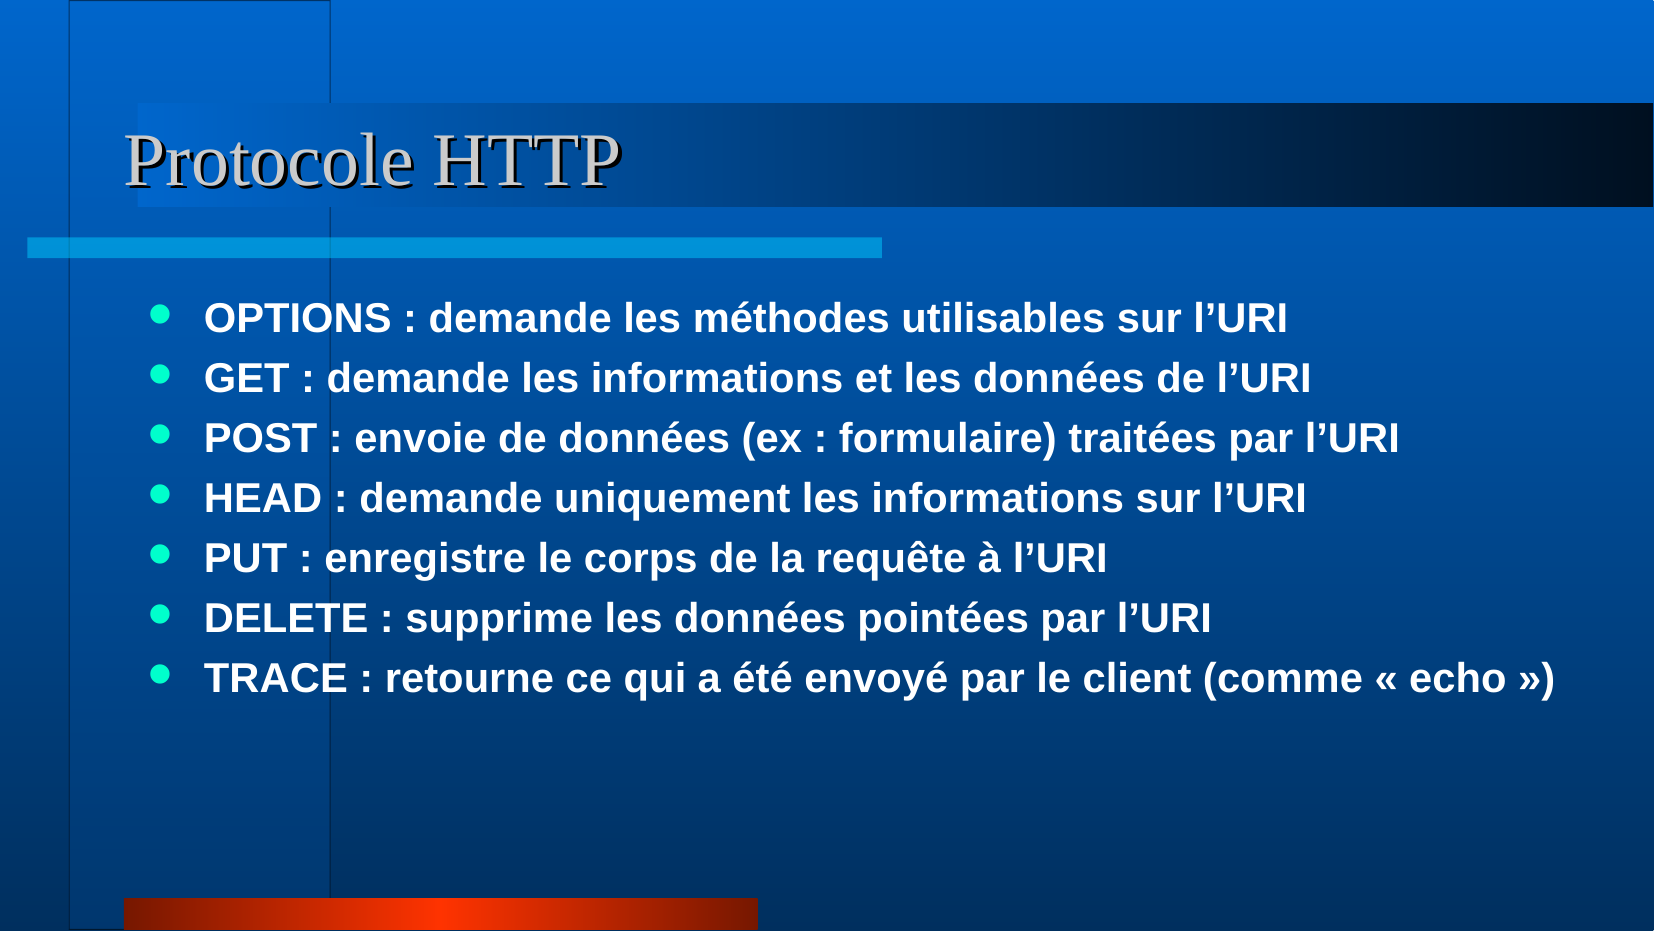

# Protocole HTTP
OPTIONS : demande les méthodes utilisables sur l’URI
GET : demande les informations et les données de l’URI
POST : envoie de données (ex : formulaire) traitées par l’URI
HEAD : demande uniquement les informations sur l’URI
PUT : enregistre le corps de la requête à l’URI
DELETE : supprime les données pointées par l’URI
TRACE : retourne ce qui a été envoyé par le client (comme « echo »)